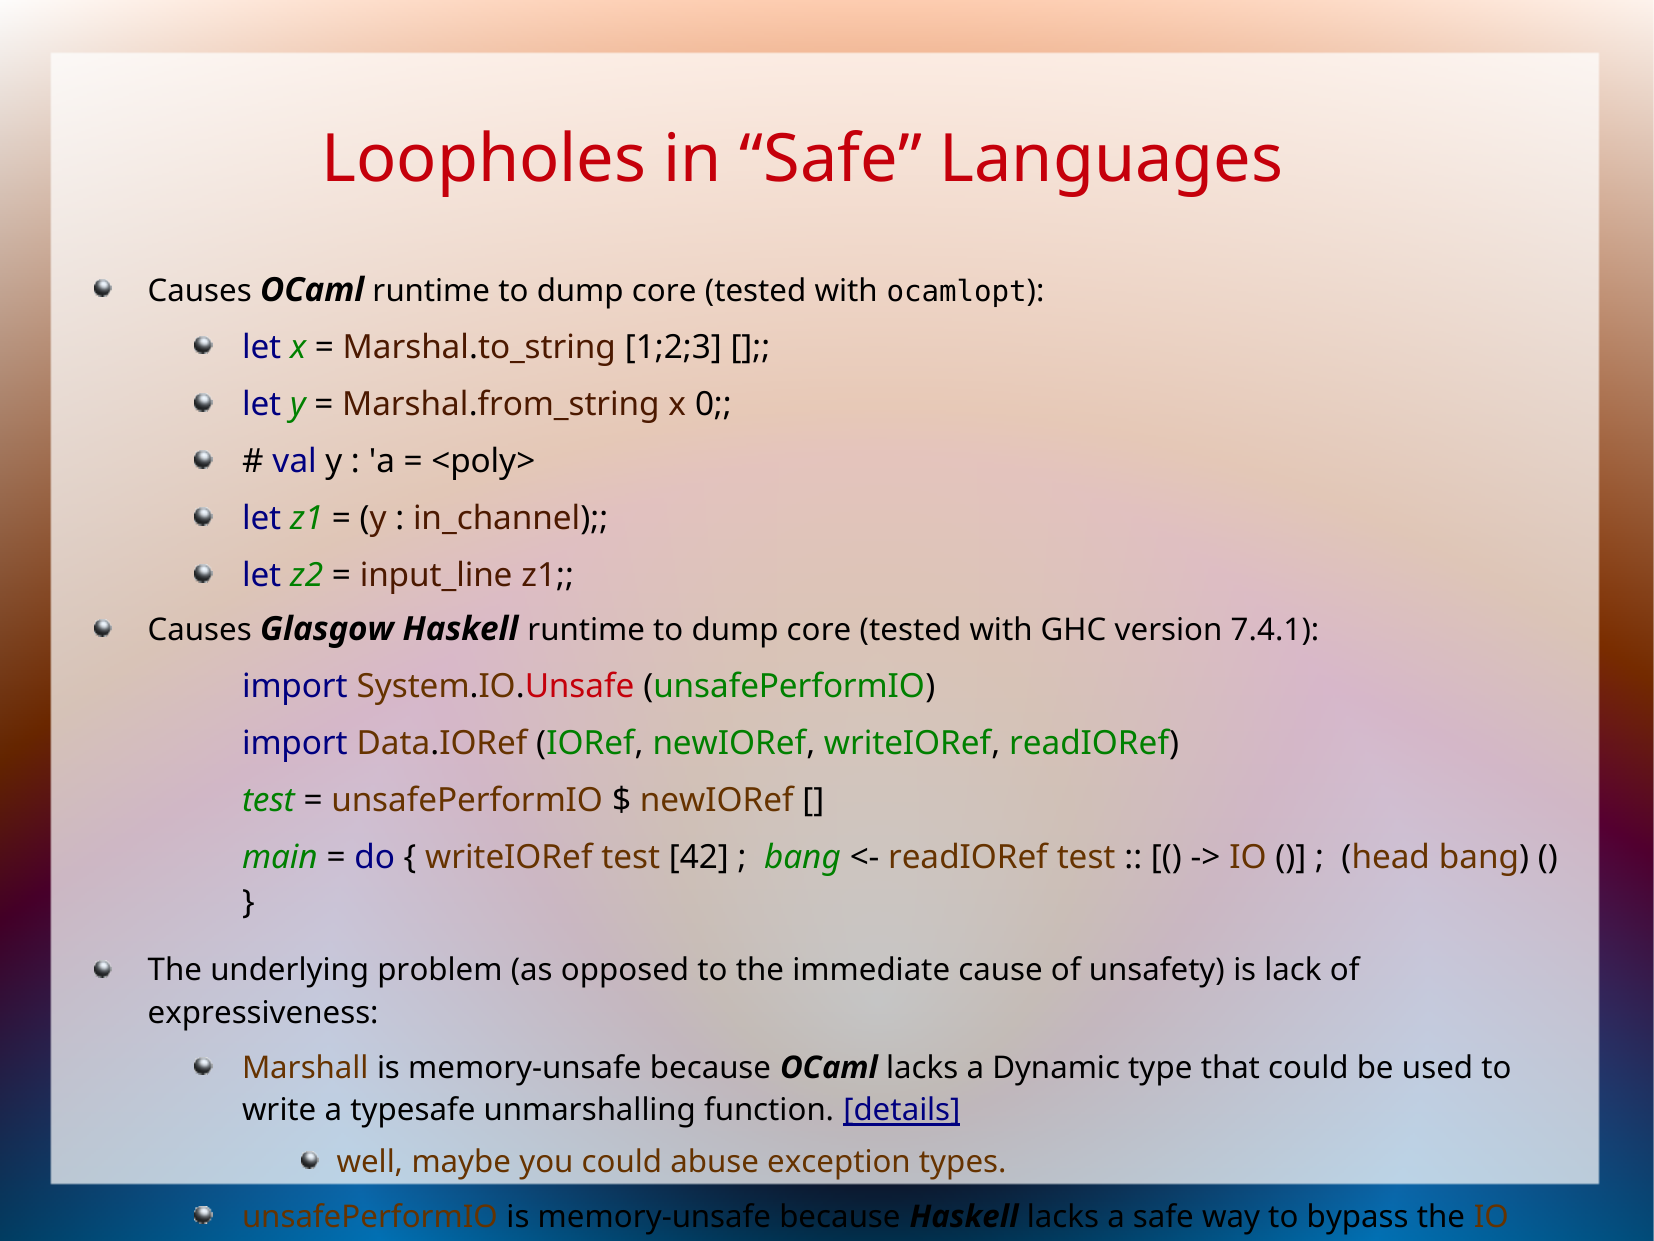

# Loopholes in “Safe” Languages
Causes OCaml runtime to dump core (tested with ocamlopt):
let x = Marshal.to_string [1;2;3] [];;
let y = Marshal.from_string x 0;;
# val y : 'a = <poly>
let z1 = (y : in_channel);;
let z2 = input_line z1;;
Causes Glasgow Haskell runtime to dump core (tested with GHC version 7.4.1):
import System.IO.Unsafe (unsafePerformIO)
import Data.IORef (IORef, newIORef, writeIORef, readIORef)
test = unsafePerformIO $ newIORef []
main = do { writeIORef test [42] ; bang <- readIORef test :: [() -> IO ()] ; (head bang) () }
The underlying problem (as opposed to the immediate cause of unsafety) is lack of expressiveness:
Marshall is memory-unsafe because OCaml lacks a Dynamic type that could be used to write a typesafe unmarshalling function. [details]
well, maybe you could abuse exception types.
unsafePerformIO is memory-unsafe because Haskell lacks a safe way to bypass the IO monad.